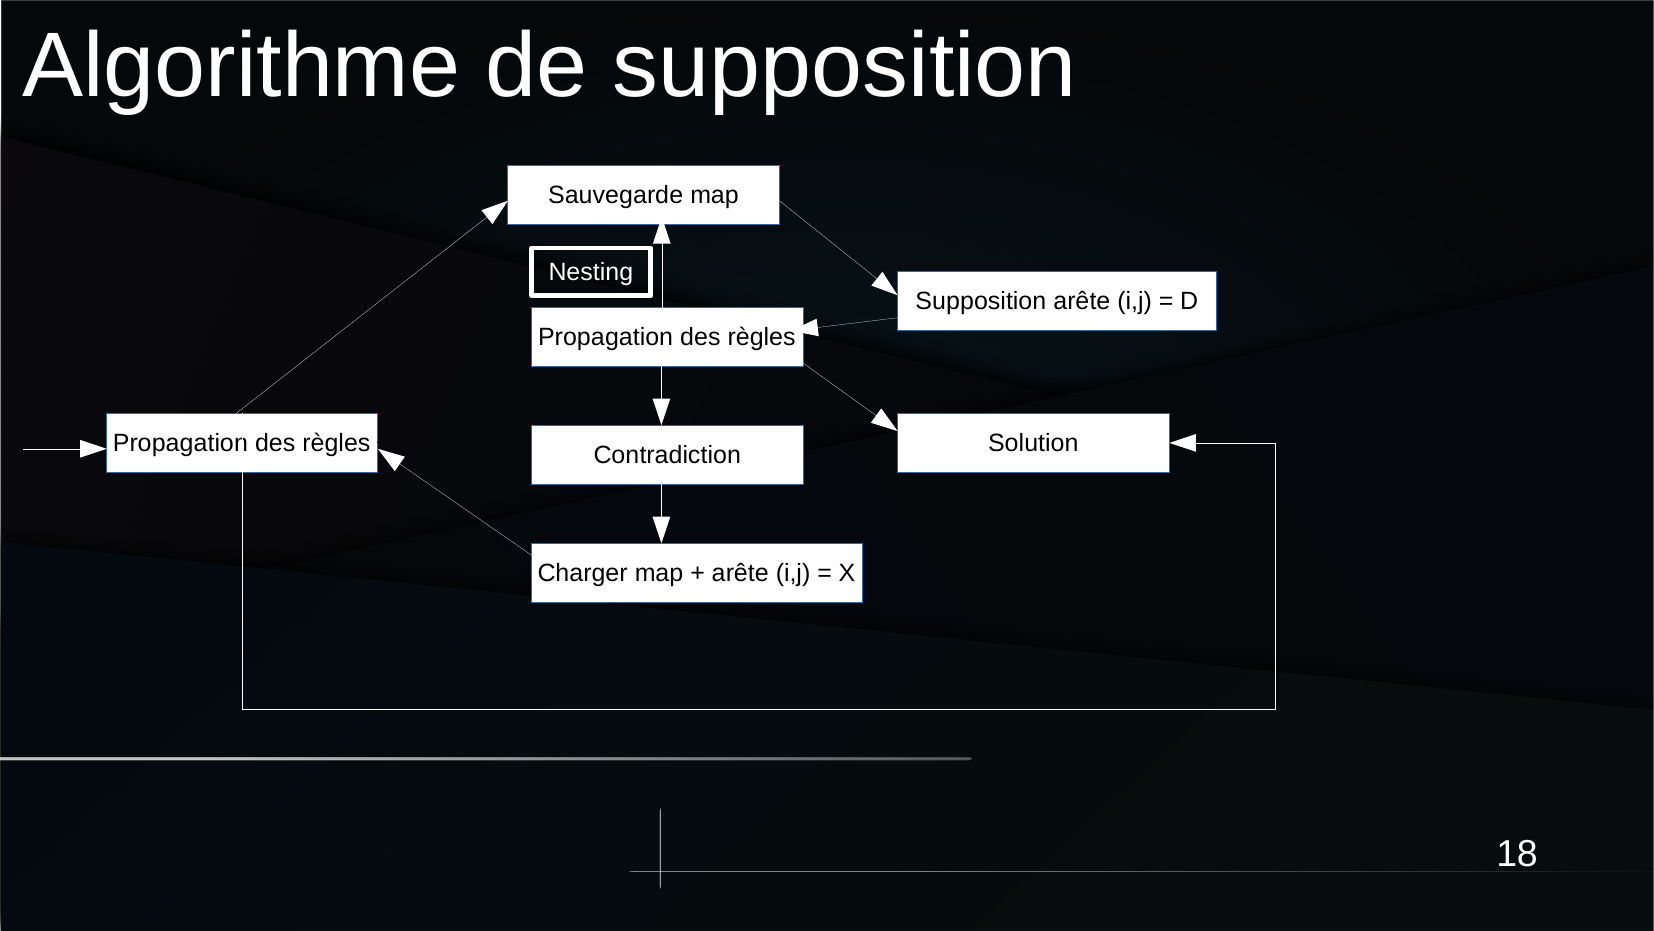

# Algorithme de supposition
Sauvegarde map
Nesting
Supposition arête (i,j) = D
Propagation des règles
Propagation des règles
Solution
Contradiction
Charger map + arête (i,j) = X